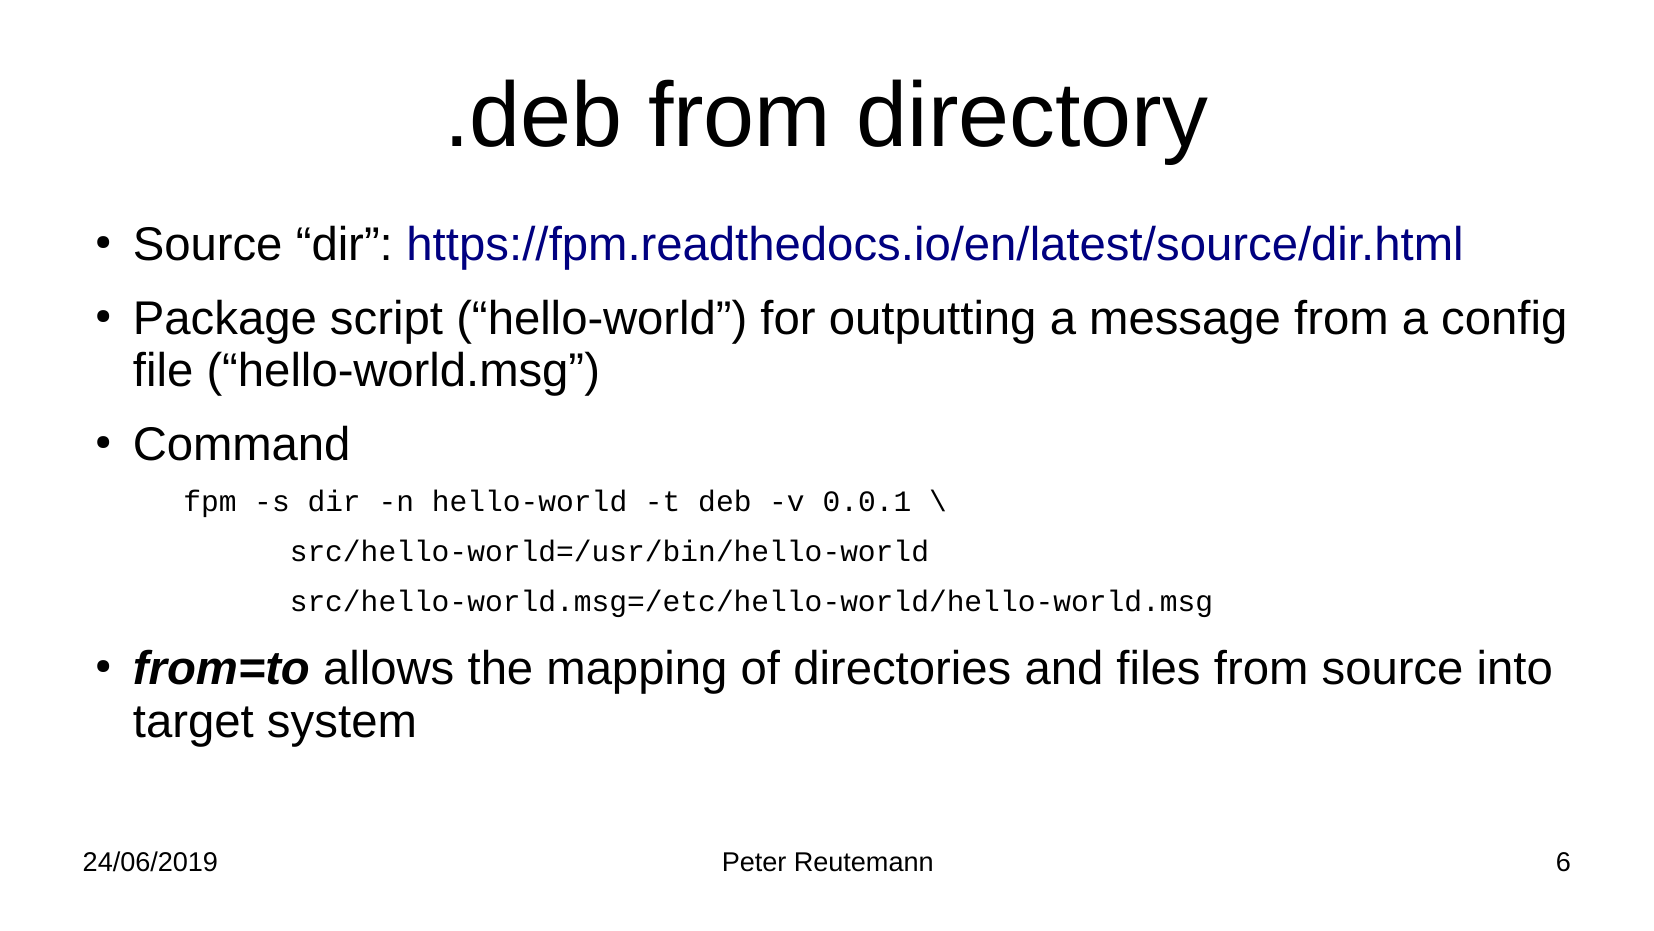

# .deb from directory
Source “dir”: https://fpm.readthedocs.io/en/latest/source/dir.html
Package script (“hello-world”) for outputting a message from a config file (“hello-world.msg”)
Command
fpm -s dir -n hello-world -t deb -v 0.0.1 \
 src/hello-world=/usr/bin/hello-world
 src/hello-world.msg=/etc/hello-world/hello-world.msg
from=to allows the mapping of directories and files from source into target system
24/06/2019
Peter Reutemann
6